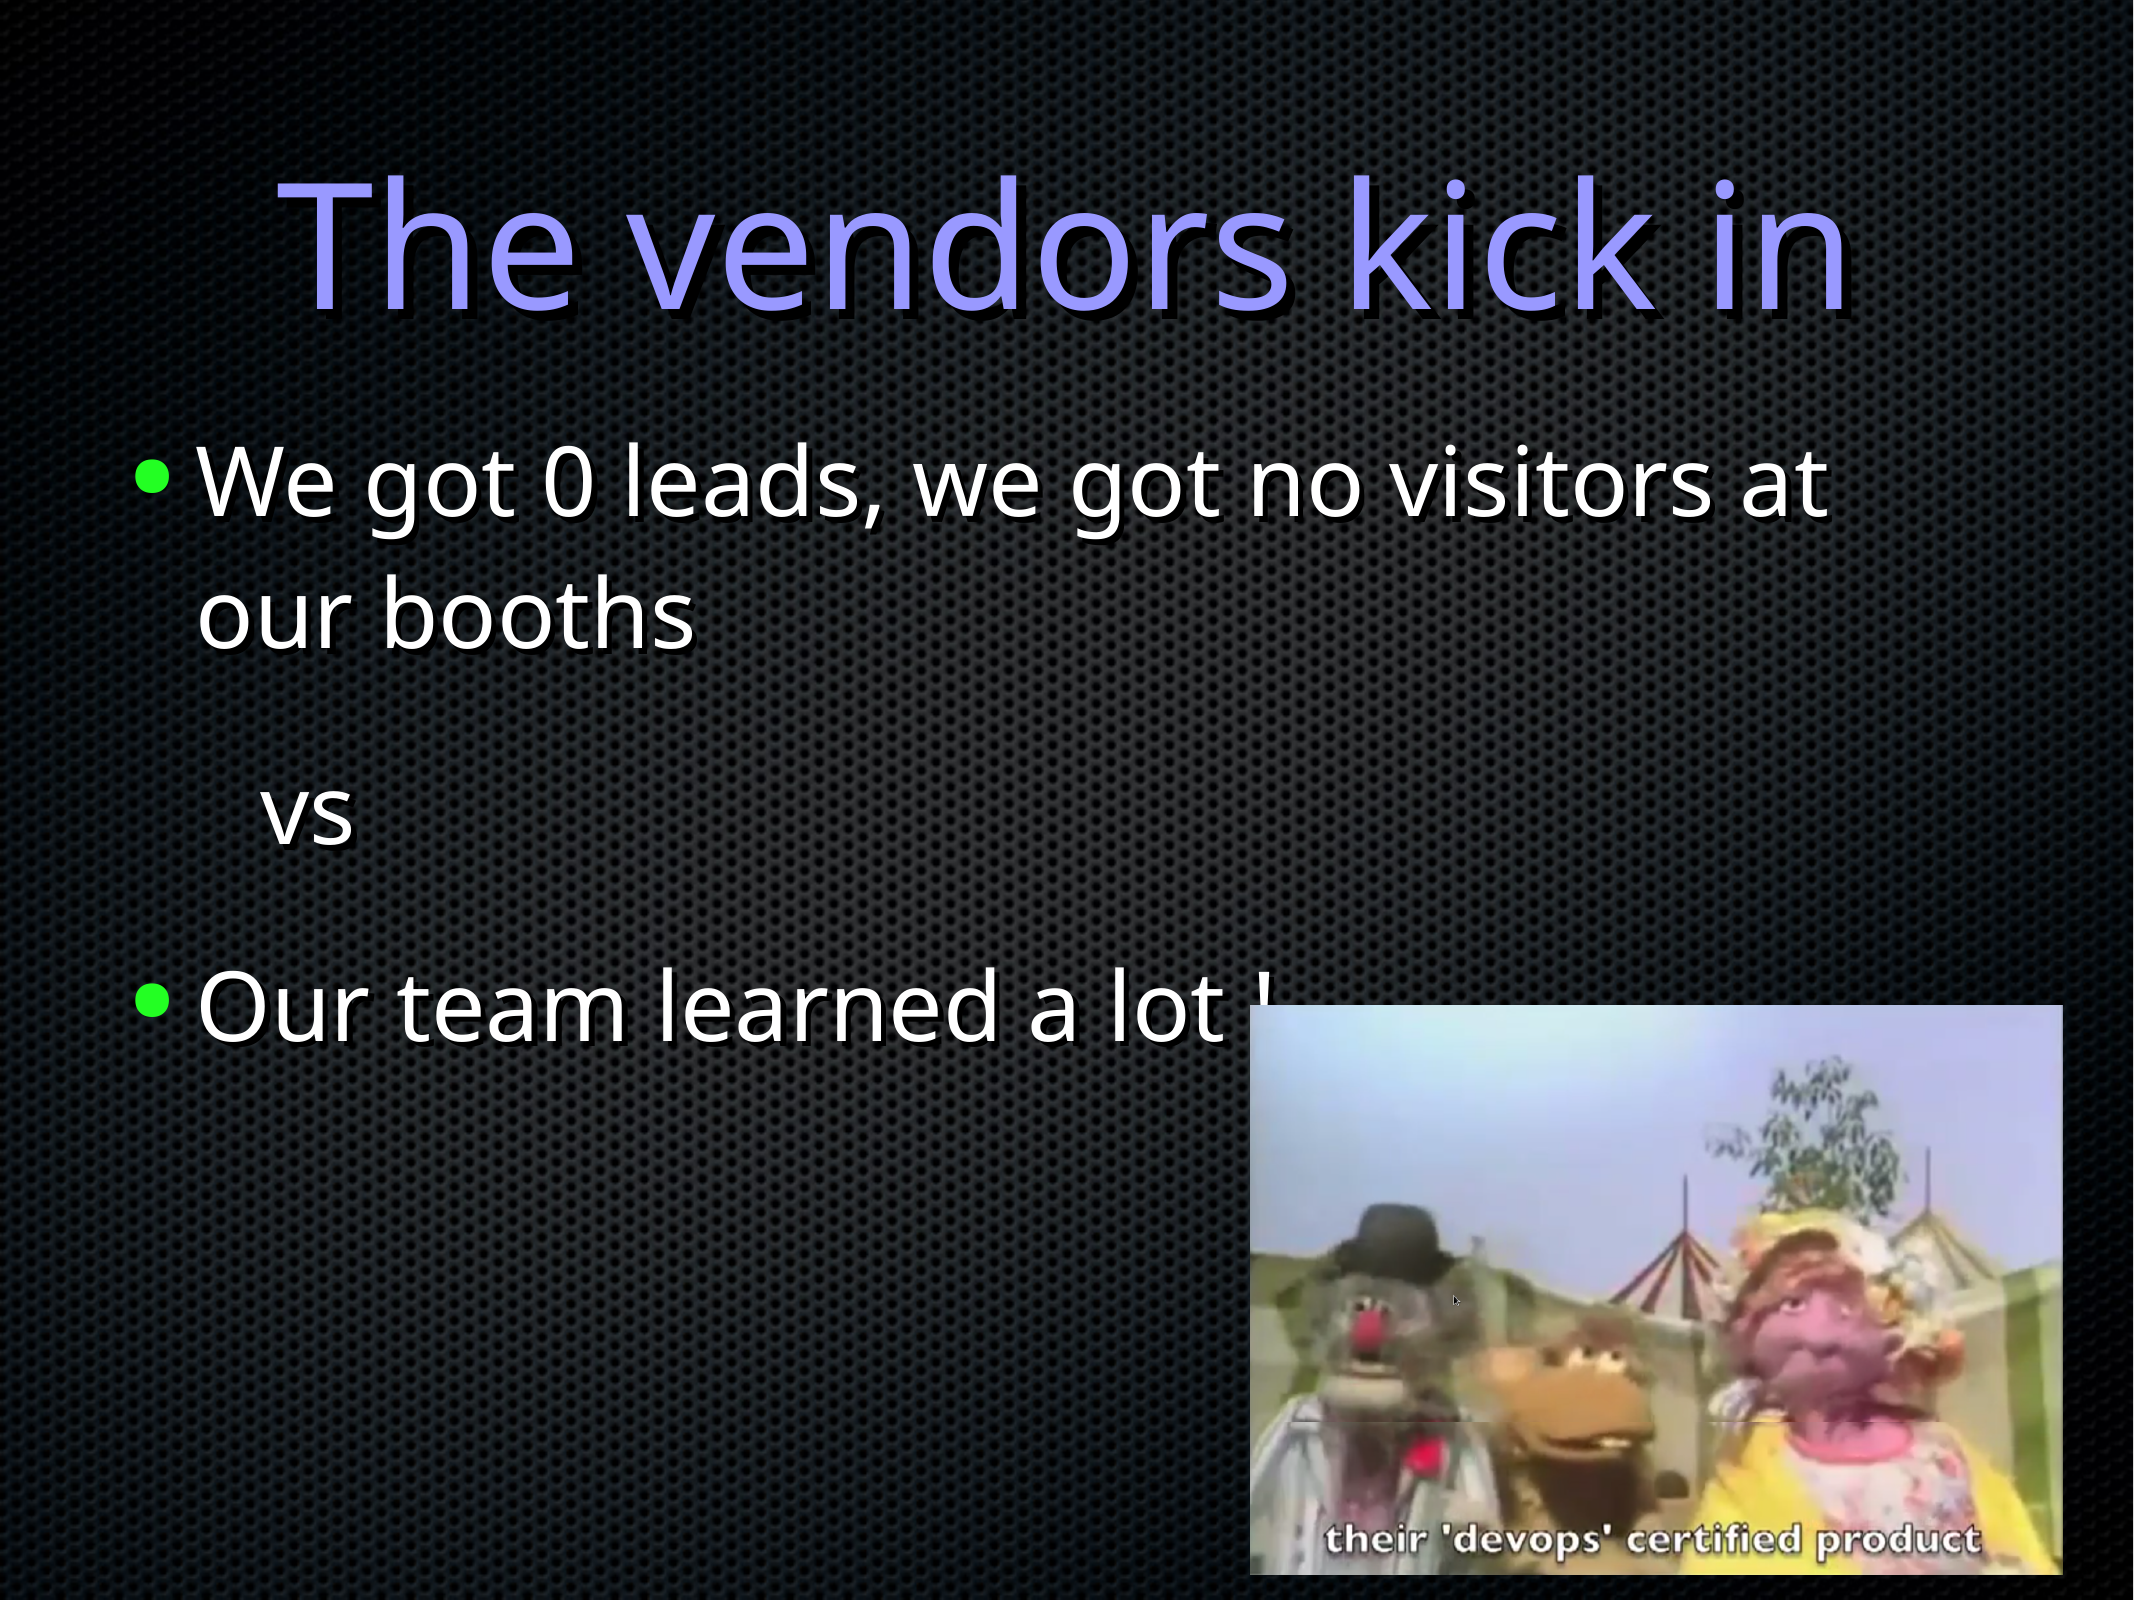

# The vendors kick in
We got 0 leads, we got no visitors at our booths
vs
Our team learned a lot !